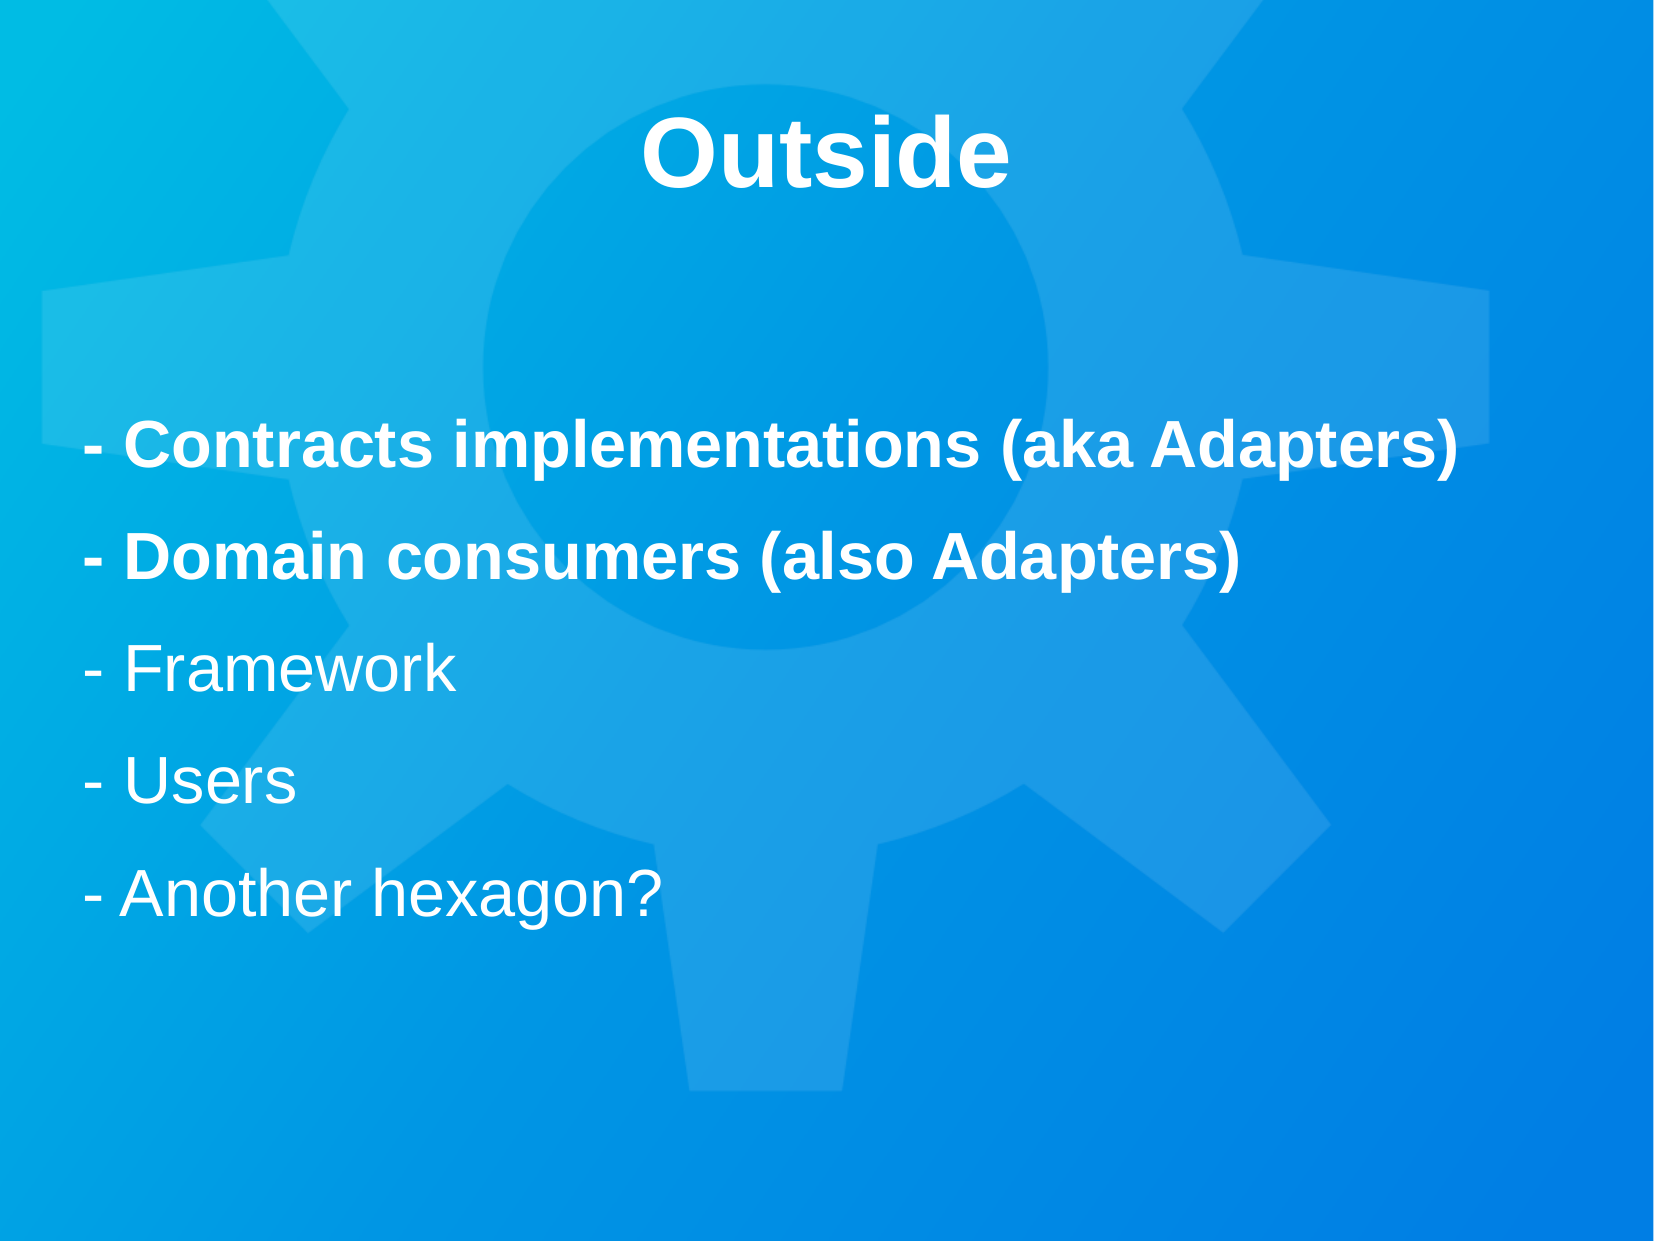

# Outside
- Contracts implementations (aka Adapters)
- Domain consumers (also Adapters)
- Framework
- Users
- Another hexagon?